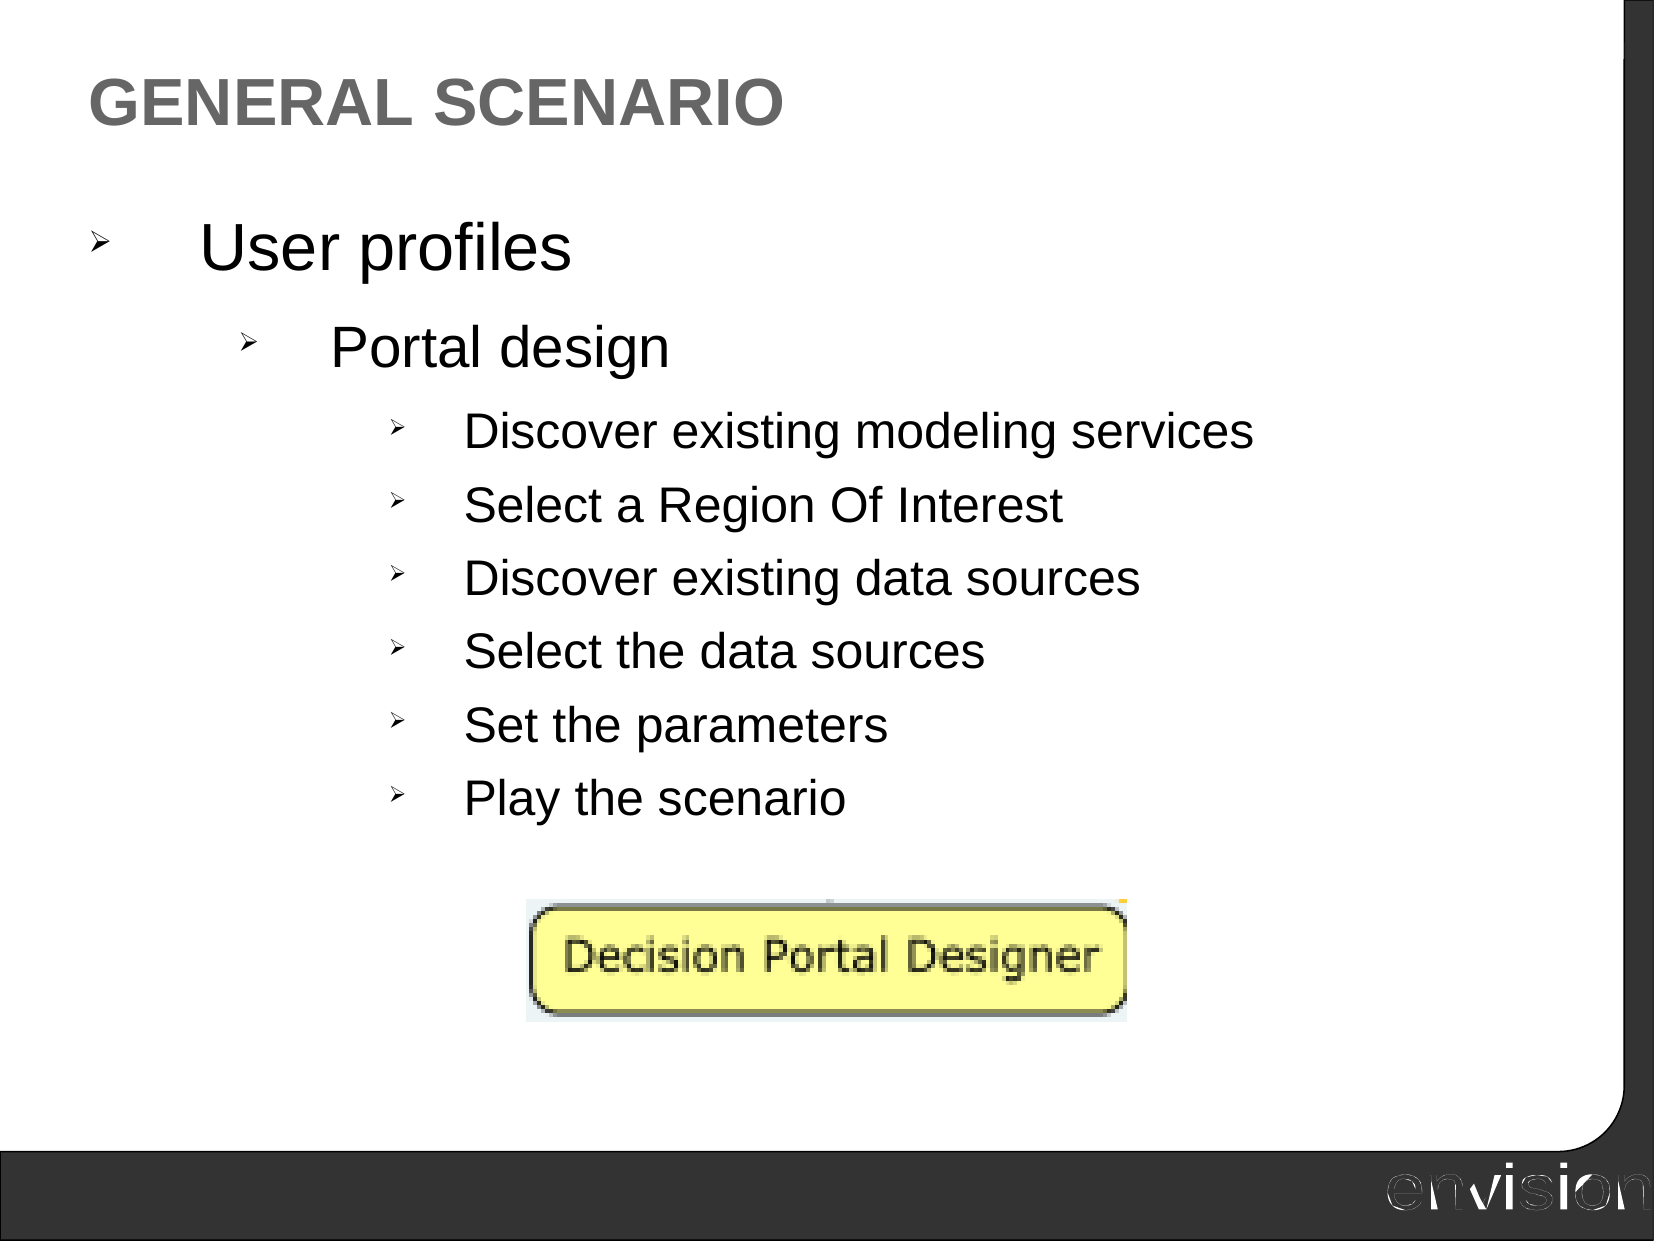

# GENERAL SCENARIO
User profiles
Portal design
Discover existing modeling services
Select a Region Of Interest
Discover existing data sources
Select the data sources
Set the parameters
Play the scenario